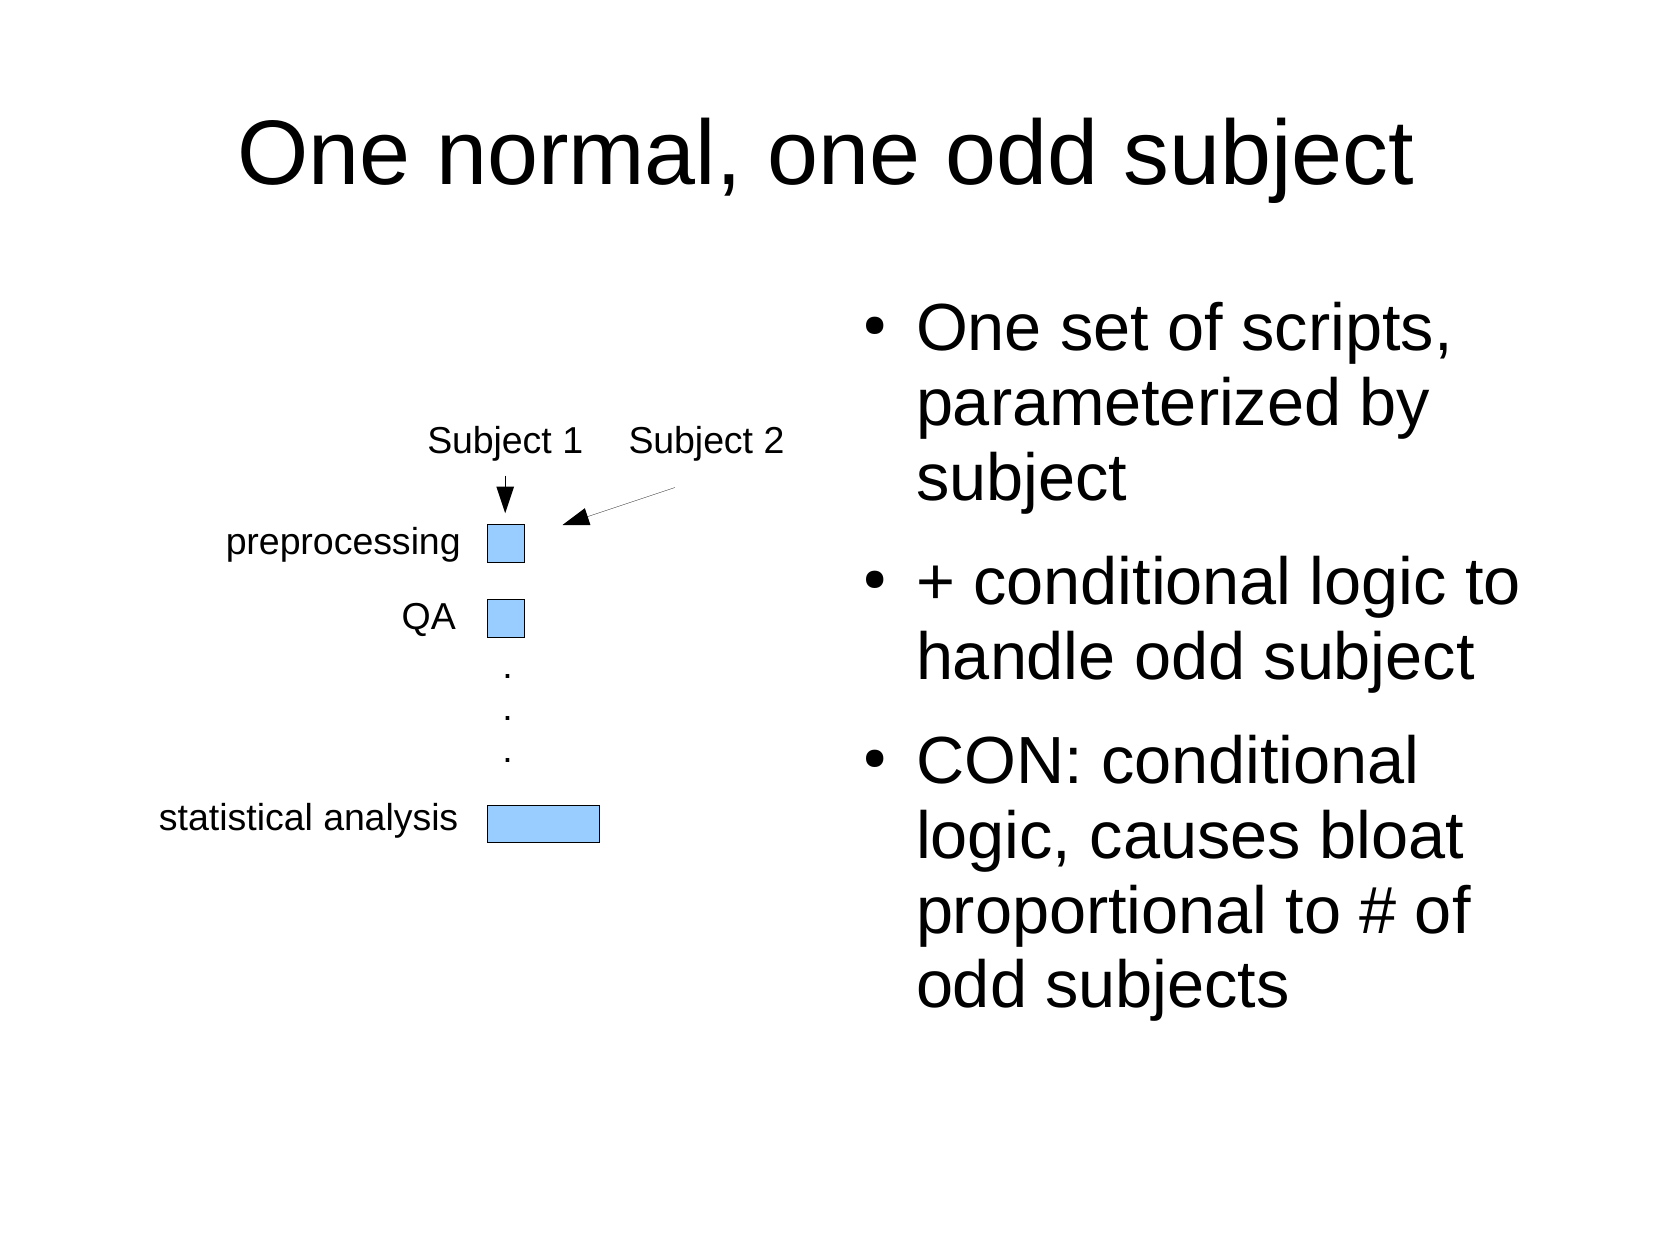

# One normal, one odd subject
One set of scripts, parameterized by subject
+ conditional logic to handle odd subject
CON: conditional logic, causes bloat proportional to # of odd subjects
Subject 1
Subject 2
preprocessing
QA
...
statistical analysis